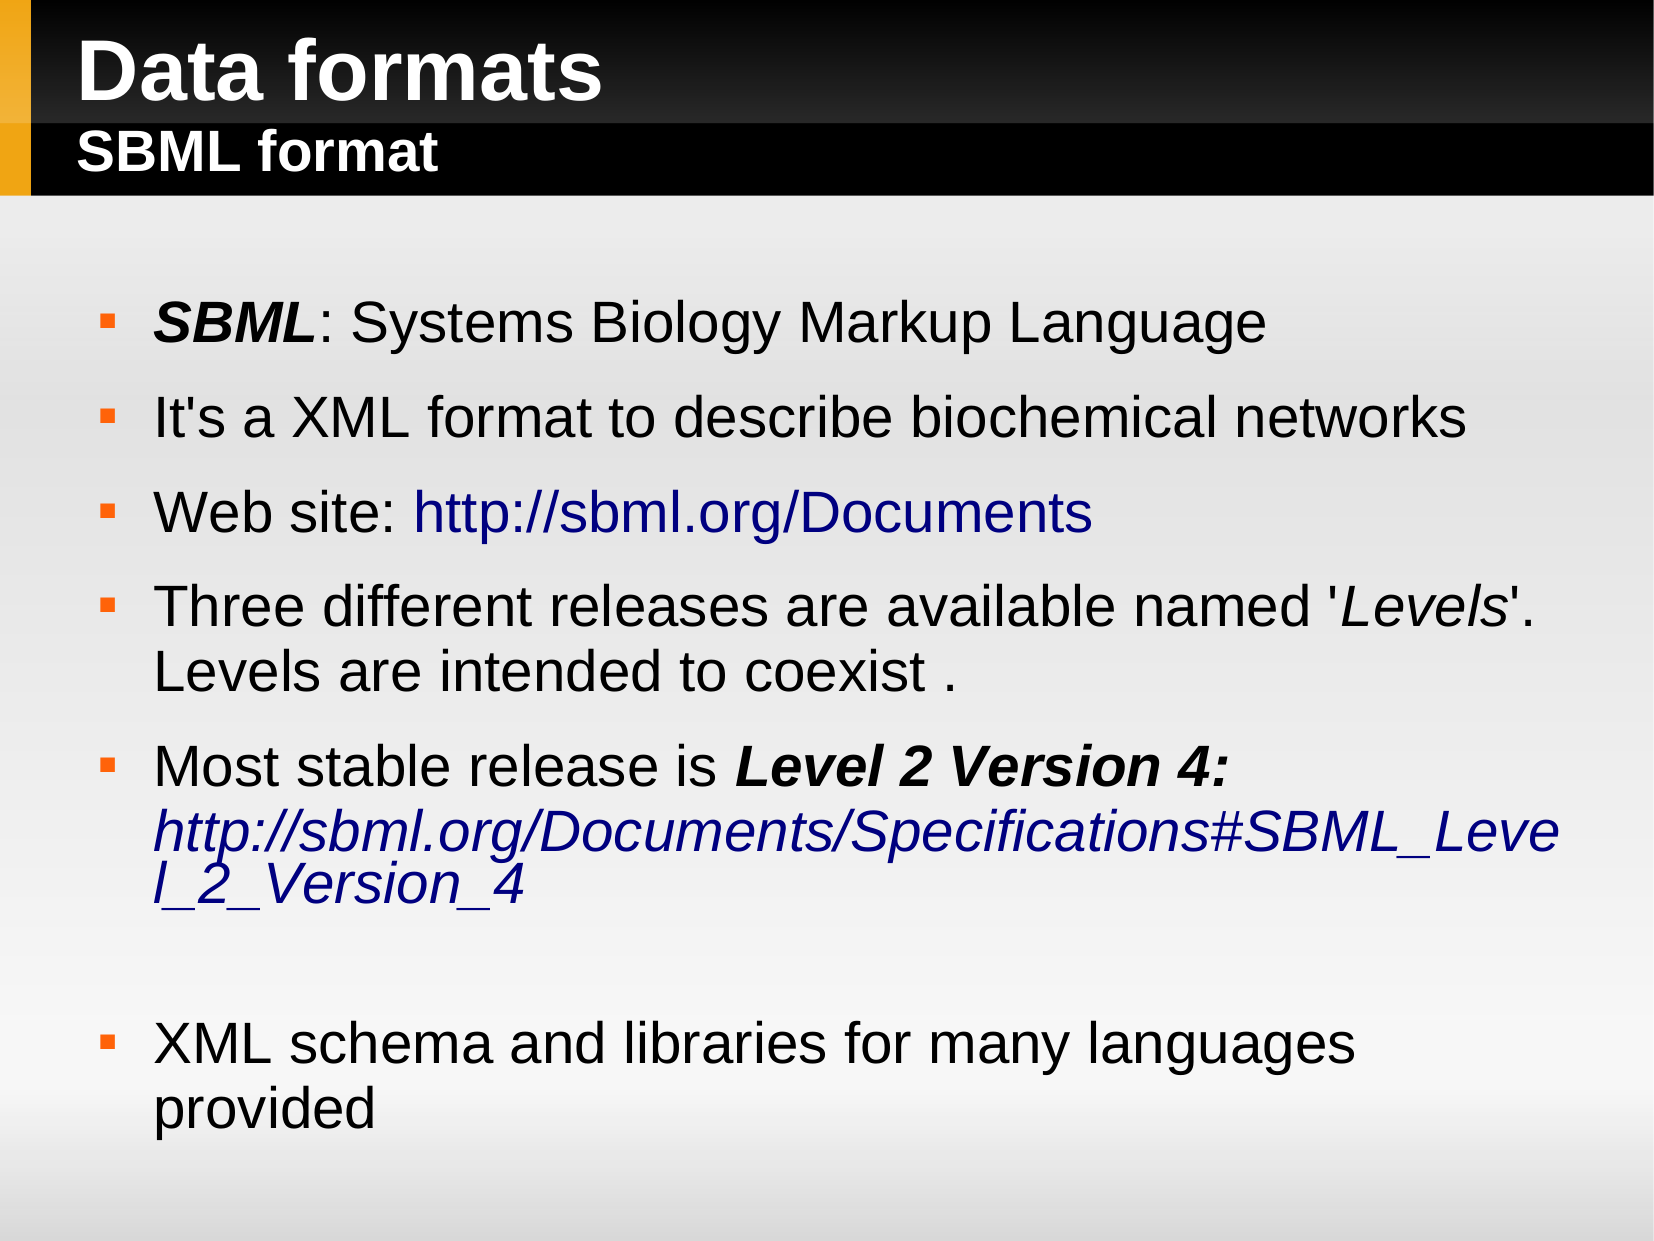

# Data formats SBML format
SBML: Systems Biology Markup Language
It's a XML format to describe biochemical networks
Web site: http://sbml.org/Documents
Three different releases are available named 'Levels'. Levels are intended to coexist .
Most stable release is Level 2 Version 4: http://sbml.org/Documents/Specifications#SBML_Level_2_Version_4
XML schema and libraries for many languages provided